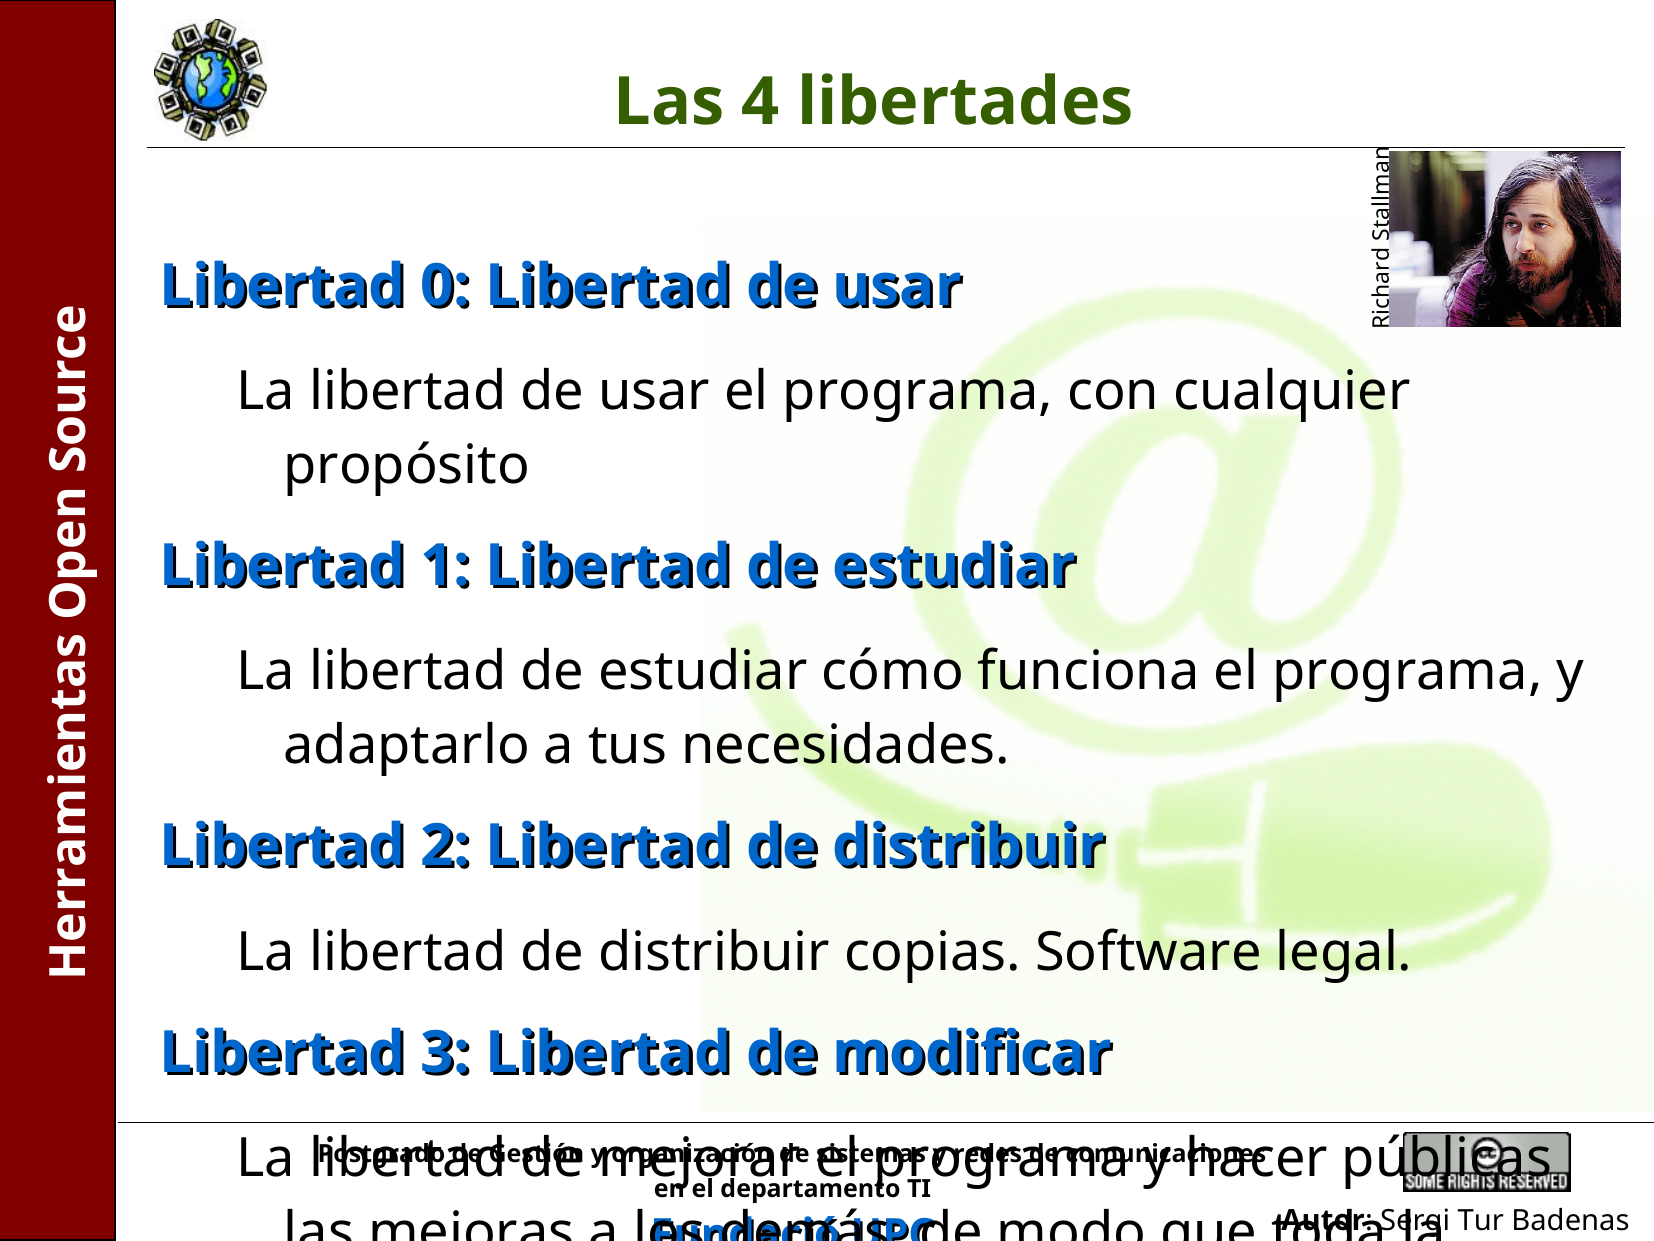

# Las 4 libertades
Richard Stallman
Libertad 0: Libertad de usar
La libertad de usar el programa, con cualquier propósito
Libertad 1: Libertad de estudiar
La libertad de estudiar cómo funciona el programa, y adaptarlo a tus necesidades.
Libertad 2: Libertad de distribuir
La libertad de distribuir copias. Software legal.
Libertad 3: Libertad de modificar
La libertad de mejorar el programa y hacer públicas las mejoras a los demás, de modo que toda la comunidad se beneficie.